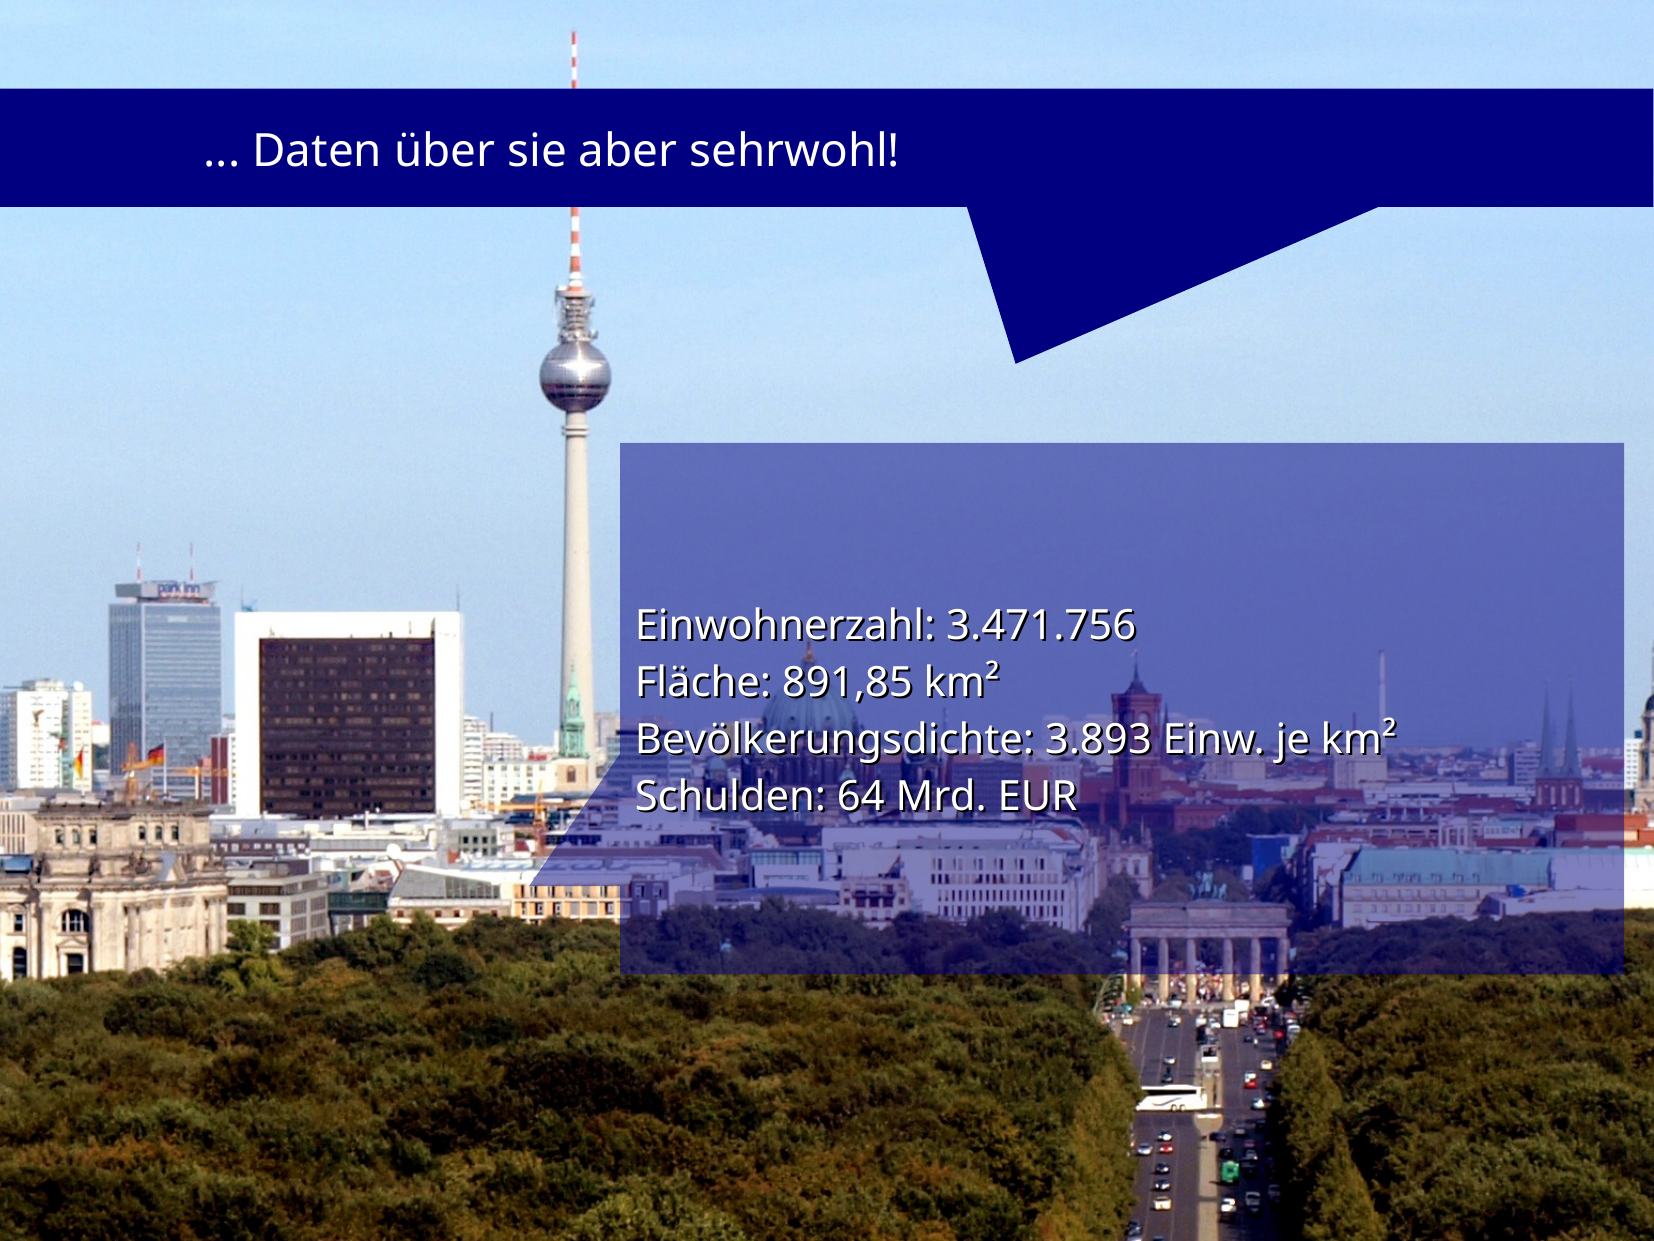

... Daten über sie aber sehrwohl!
Einwohnerzahl: 3.471.756
Fläche: 891,85 km²
Bevölkerungsdichte: 3.893 Einw. je km²
Schulden: 64 Mrd. EUR